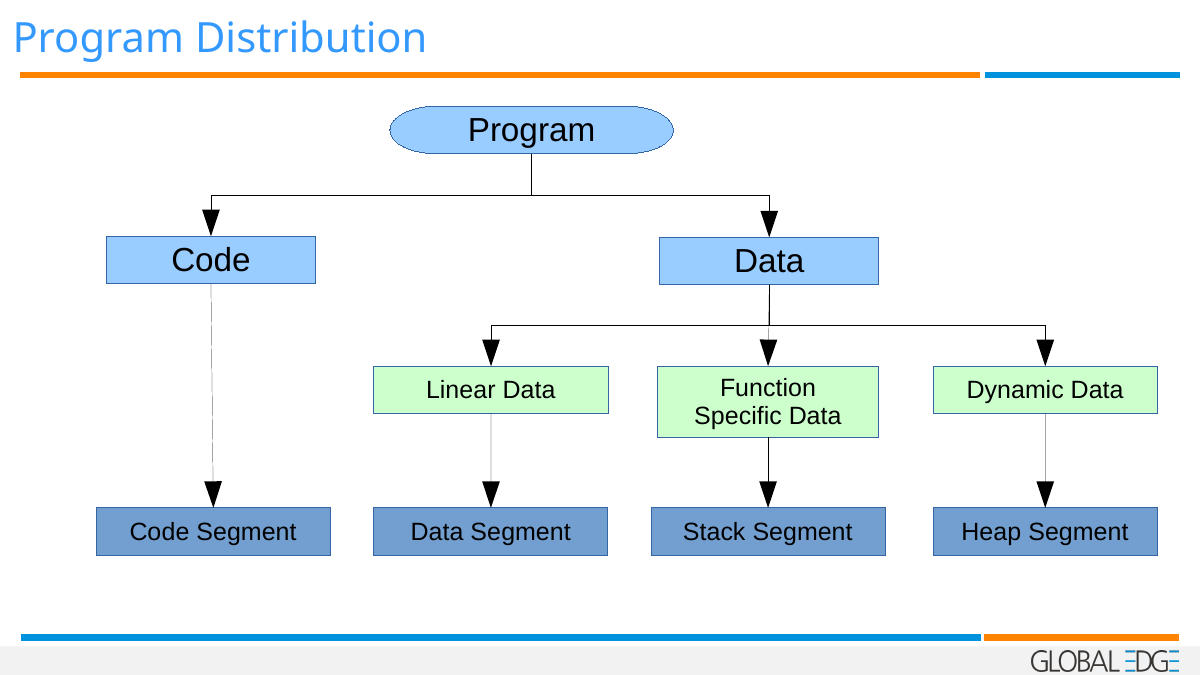

# Program Distribution
Program
Code
Data
Function
Specific Data
Linear Data
Dynamic Data
Code Segment
Data Segment
Stack Segment
Heap Segment